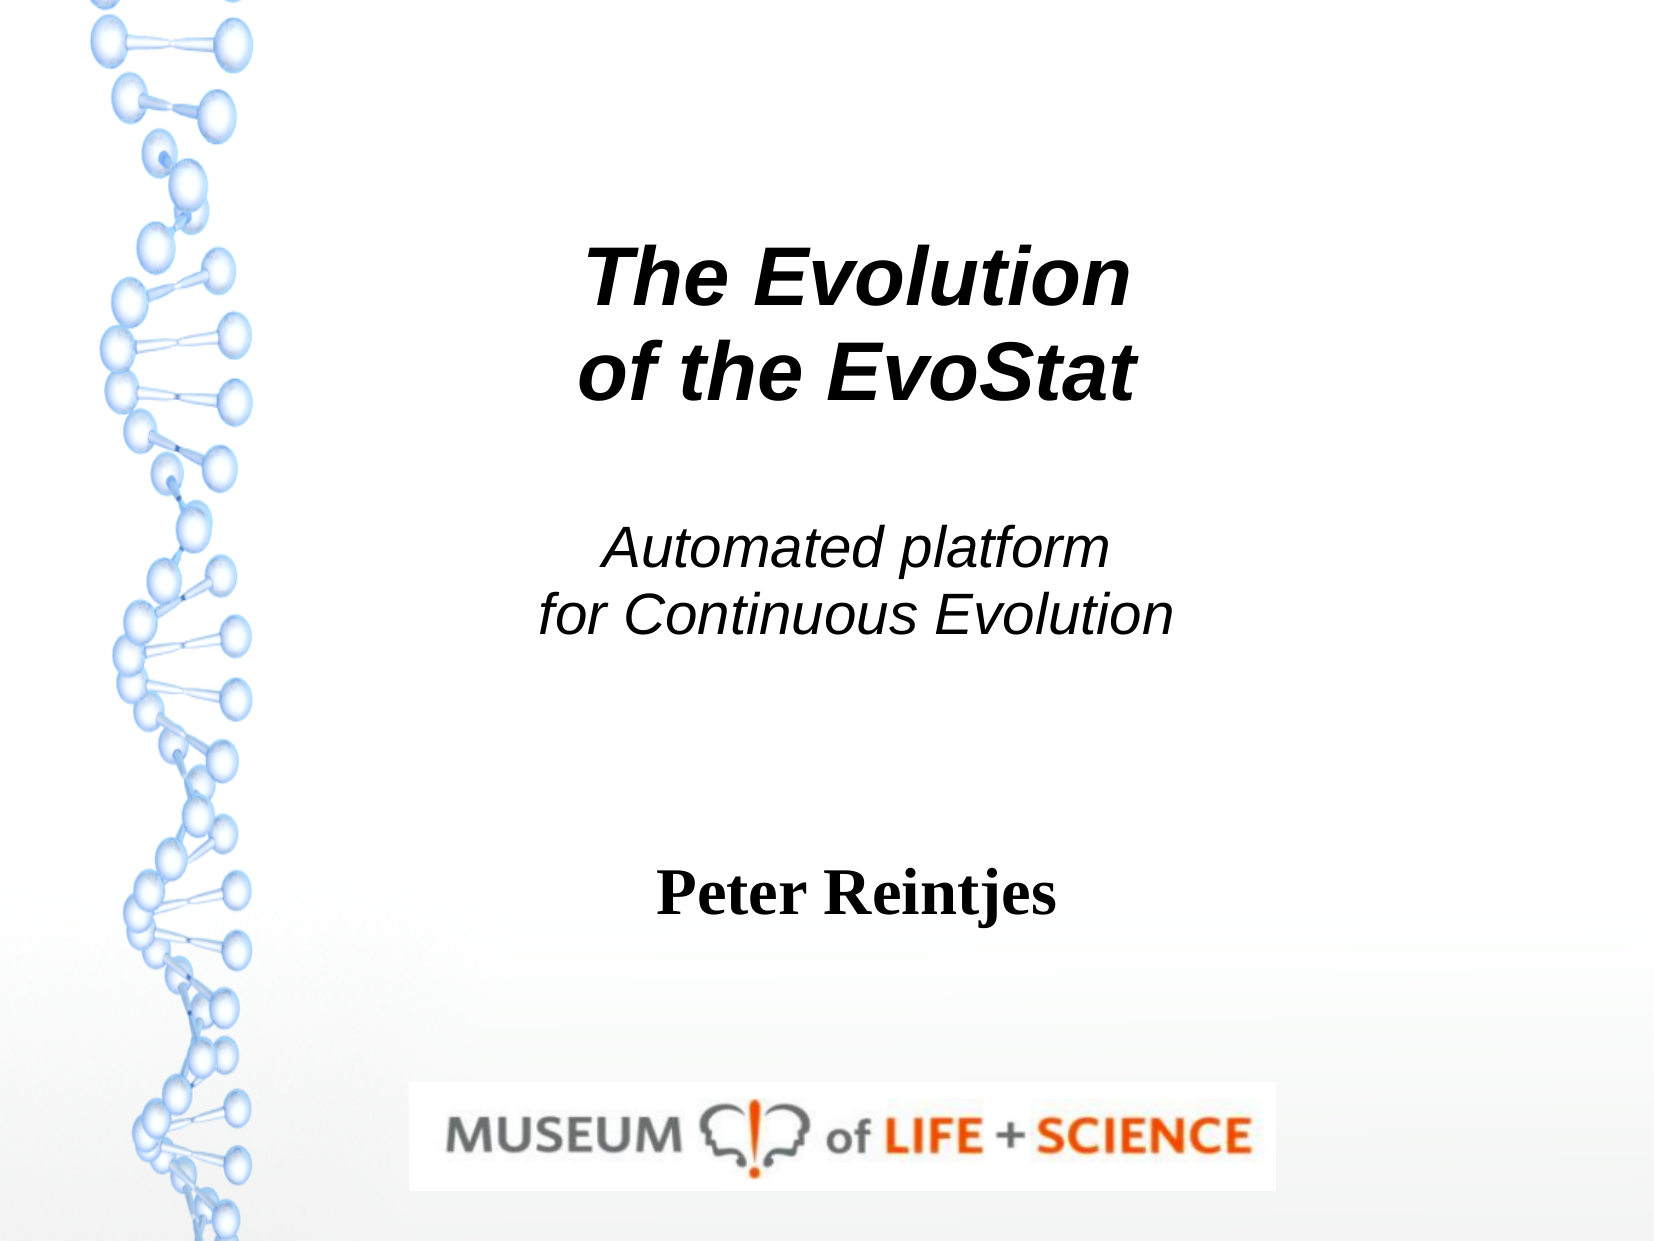

# The Evolution
of the EvoStat
Automated platform
for Continuous Evolution
Peter Reintjes